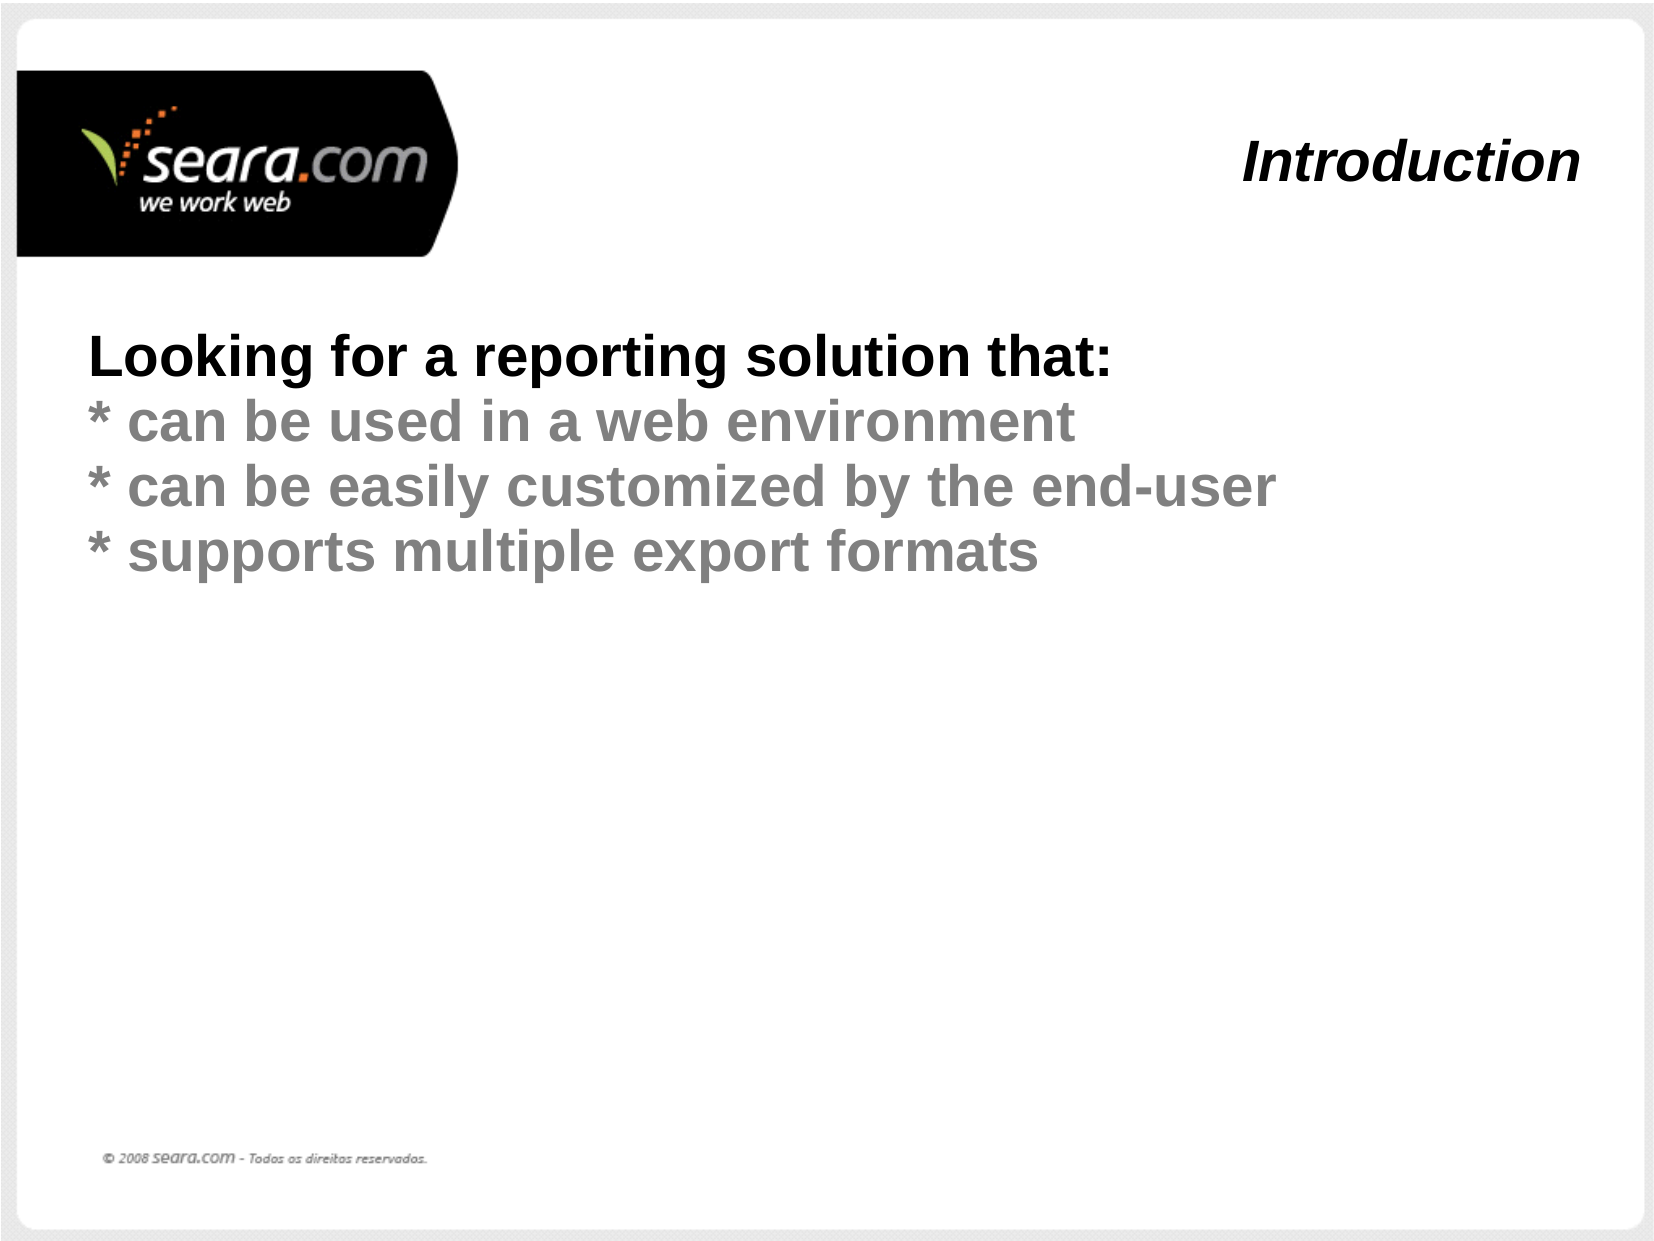

# Introduction
Looking for a reporting solution that:
* can be used in a web environment
* can be easily customized by the end-user
* supports multiple export formats